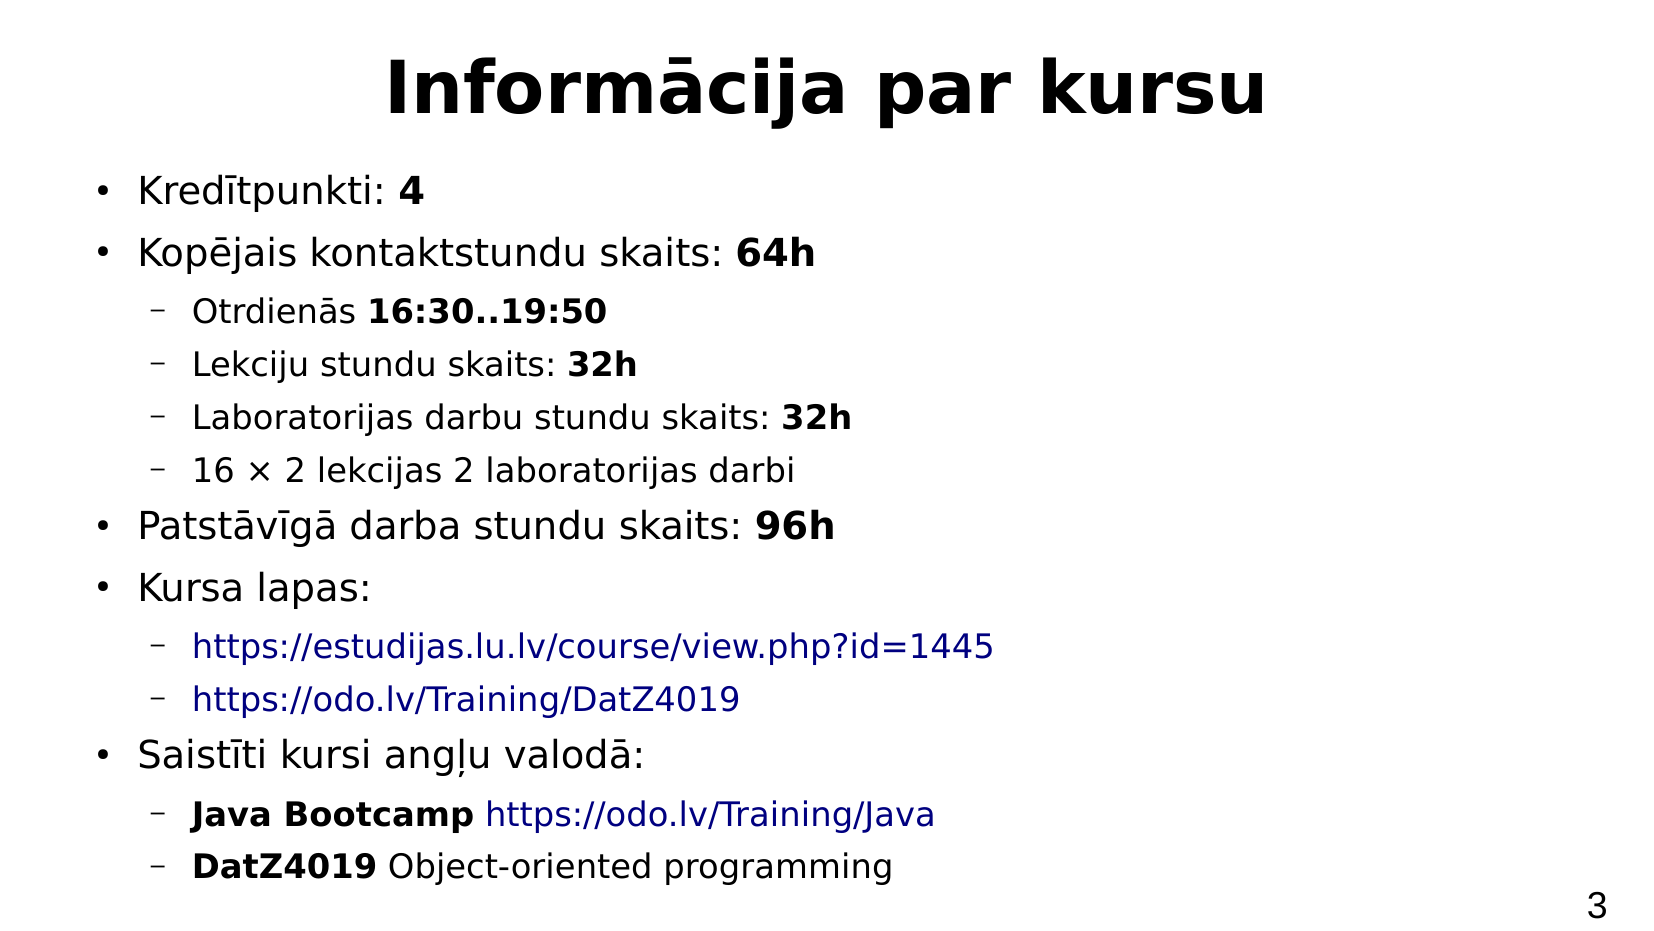

# Informācija par kursu
Kredītpunkti: 4
Kopējais kontaktstundu skaits: 64h
Otrdienās 16:30..19:50
Lekciju stundu skaits: 32h
Laboratorijas darbu stundu skaits: 32h
16 × 2 lekcijas 2 laboratorijas darbi
Patstāvīgā darba stundu skaits: 96h
Kursa lapas:
https://estudijas.lu.lv/course/view.php?id=1445
https://odo.lv/Training/DatZ4019
Saistīti kursi angļu valodā:
Java Bootcamp https://odo.lv/Training/Java
DatZ4019 Object-oriented programming